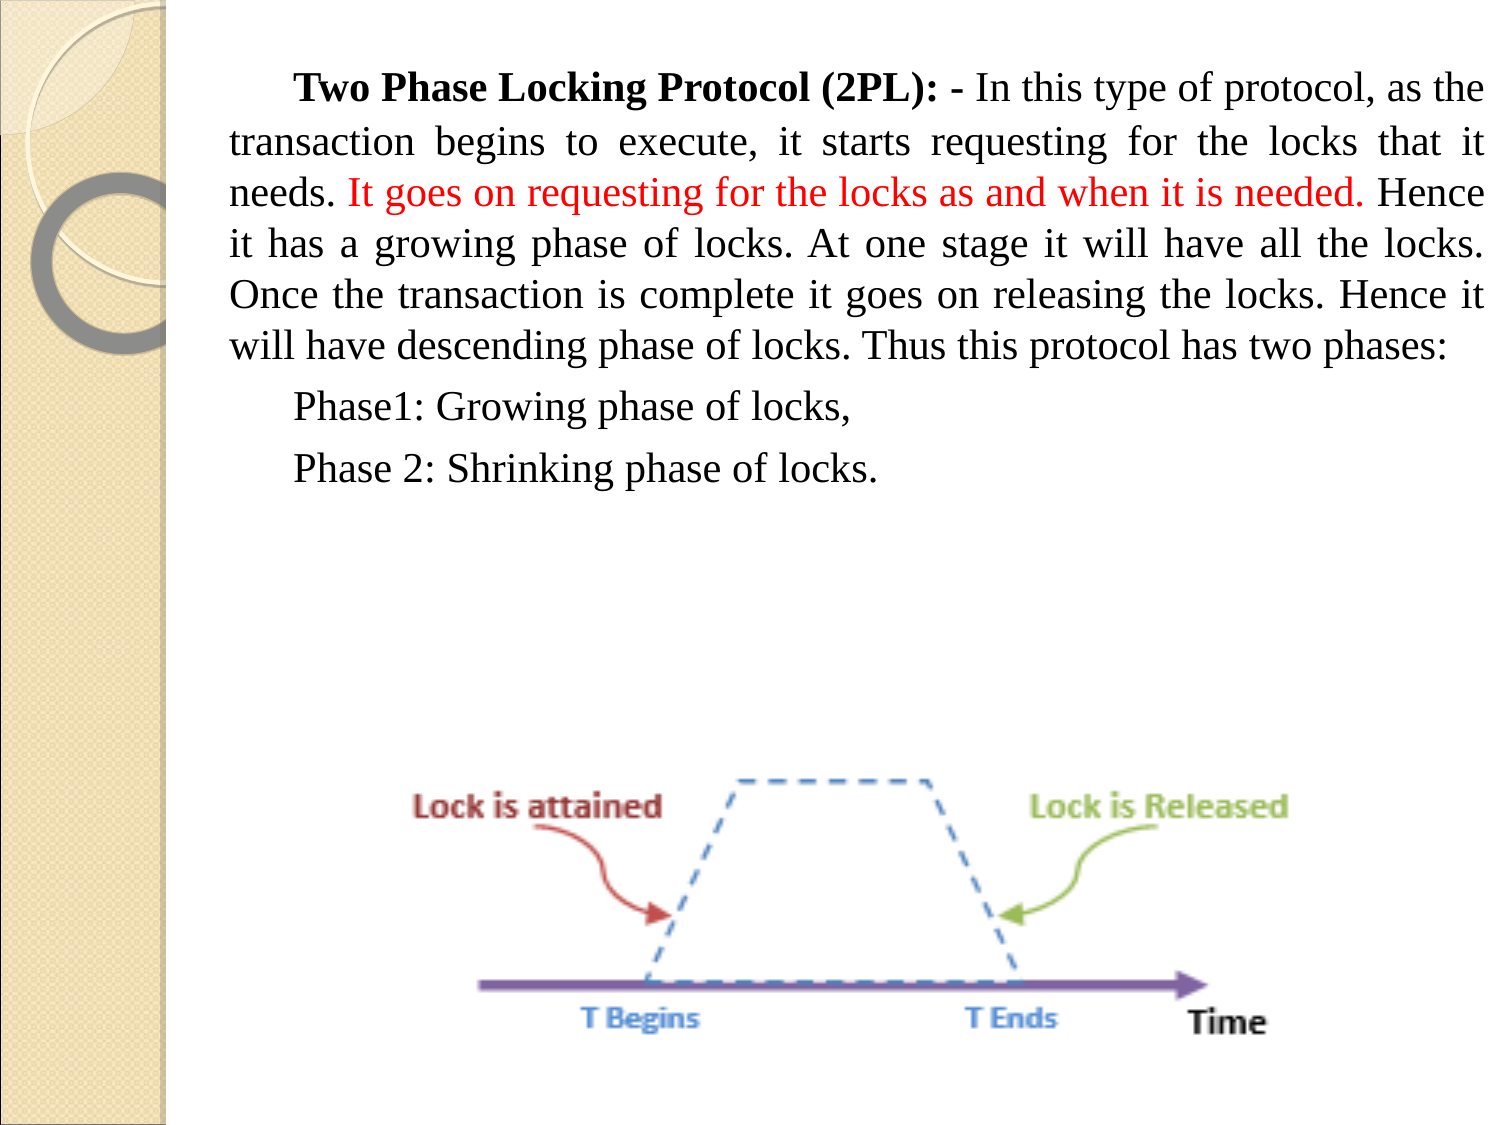

# Two Phase Locking Protocol (2PL): - In this type of protocol, as the transaction begins to execute, it starts requesting for the locks that it needs. It goes on requesting for the locks as and when it is needed. Hence it has a growing phase of locks. At one stage it will have all the locks. Once the transaction is complete it goes on releasing the locks. Hence it will have descending phase of locks. Thus this protocol has two phases:
	Phase1: Growing phase of locks,
	Phase 2: Shrinking phase of locks.